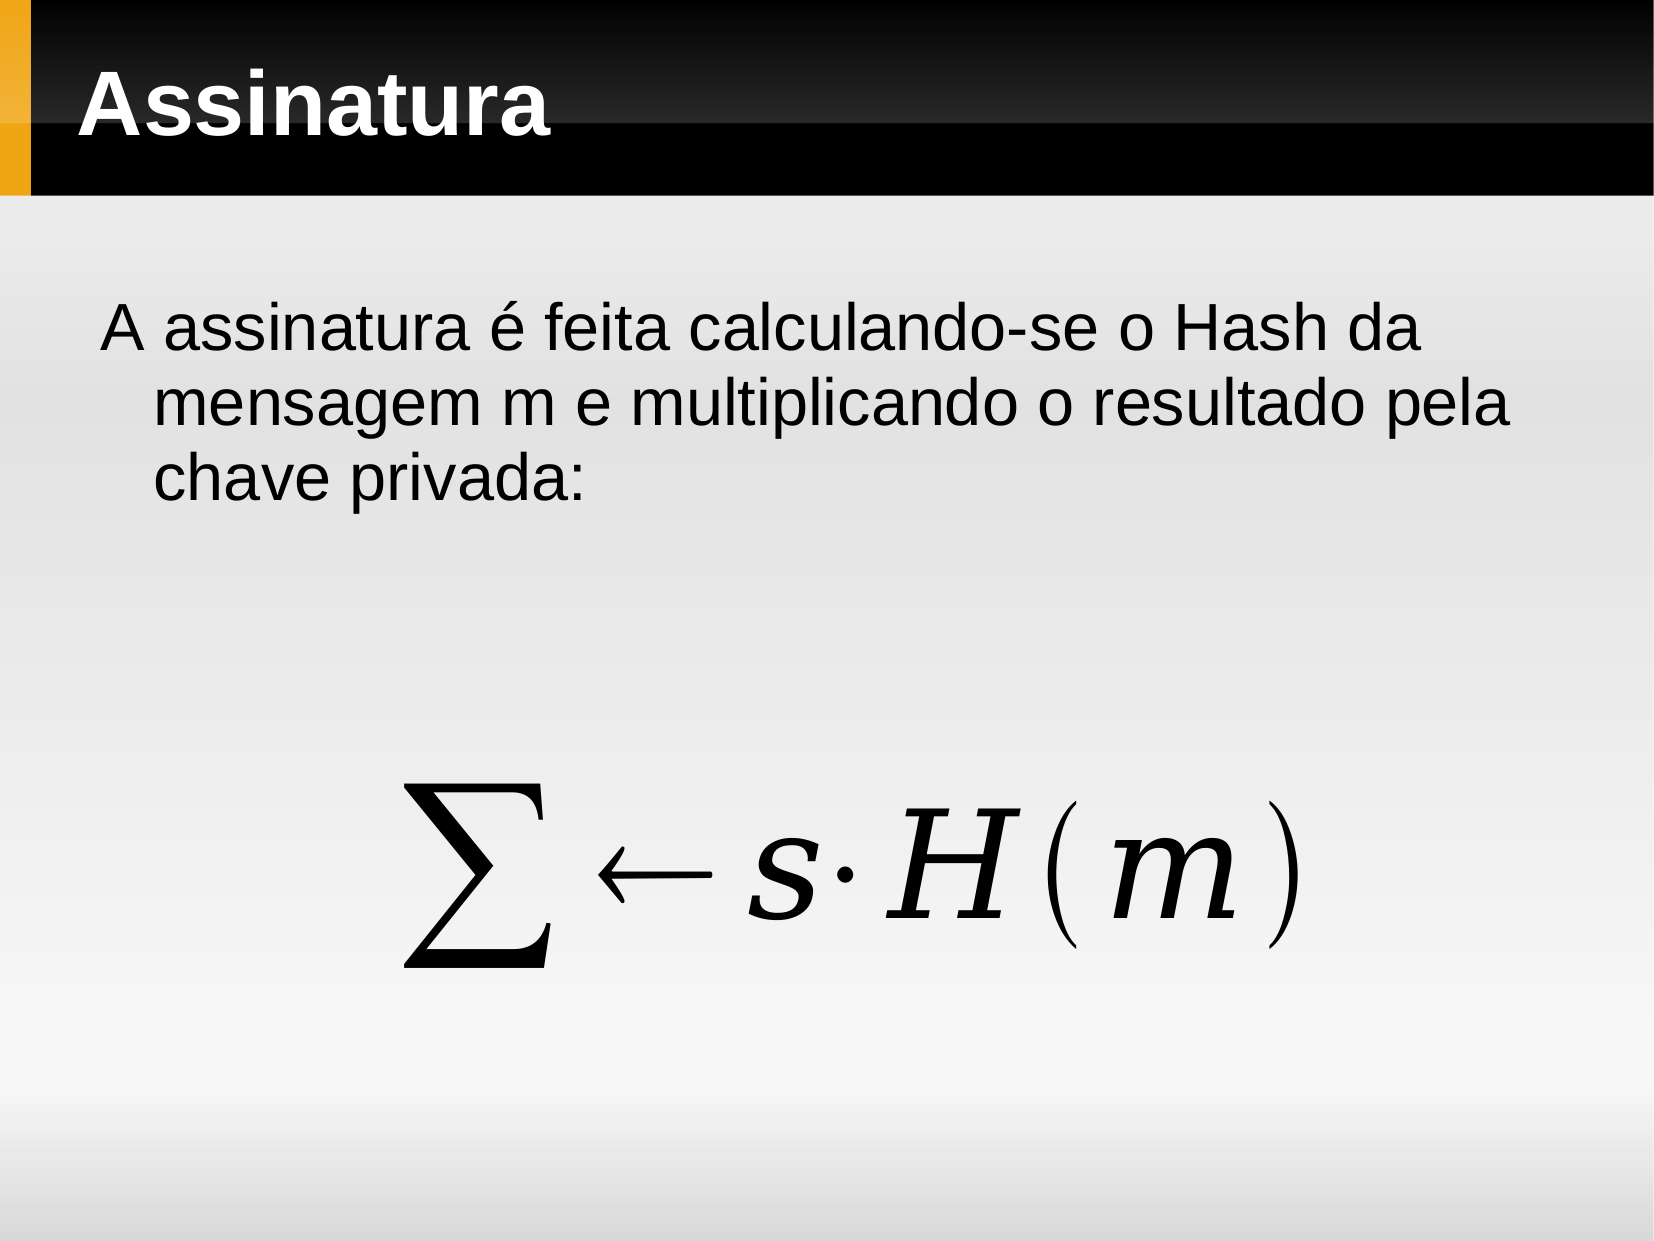

# Assinatura
A assinatura é feita calculando-se o Hash da mensagem m e multiplicando o resultado pela chave privada: